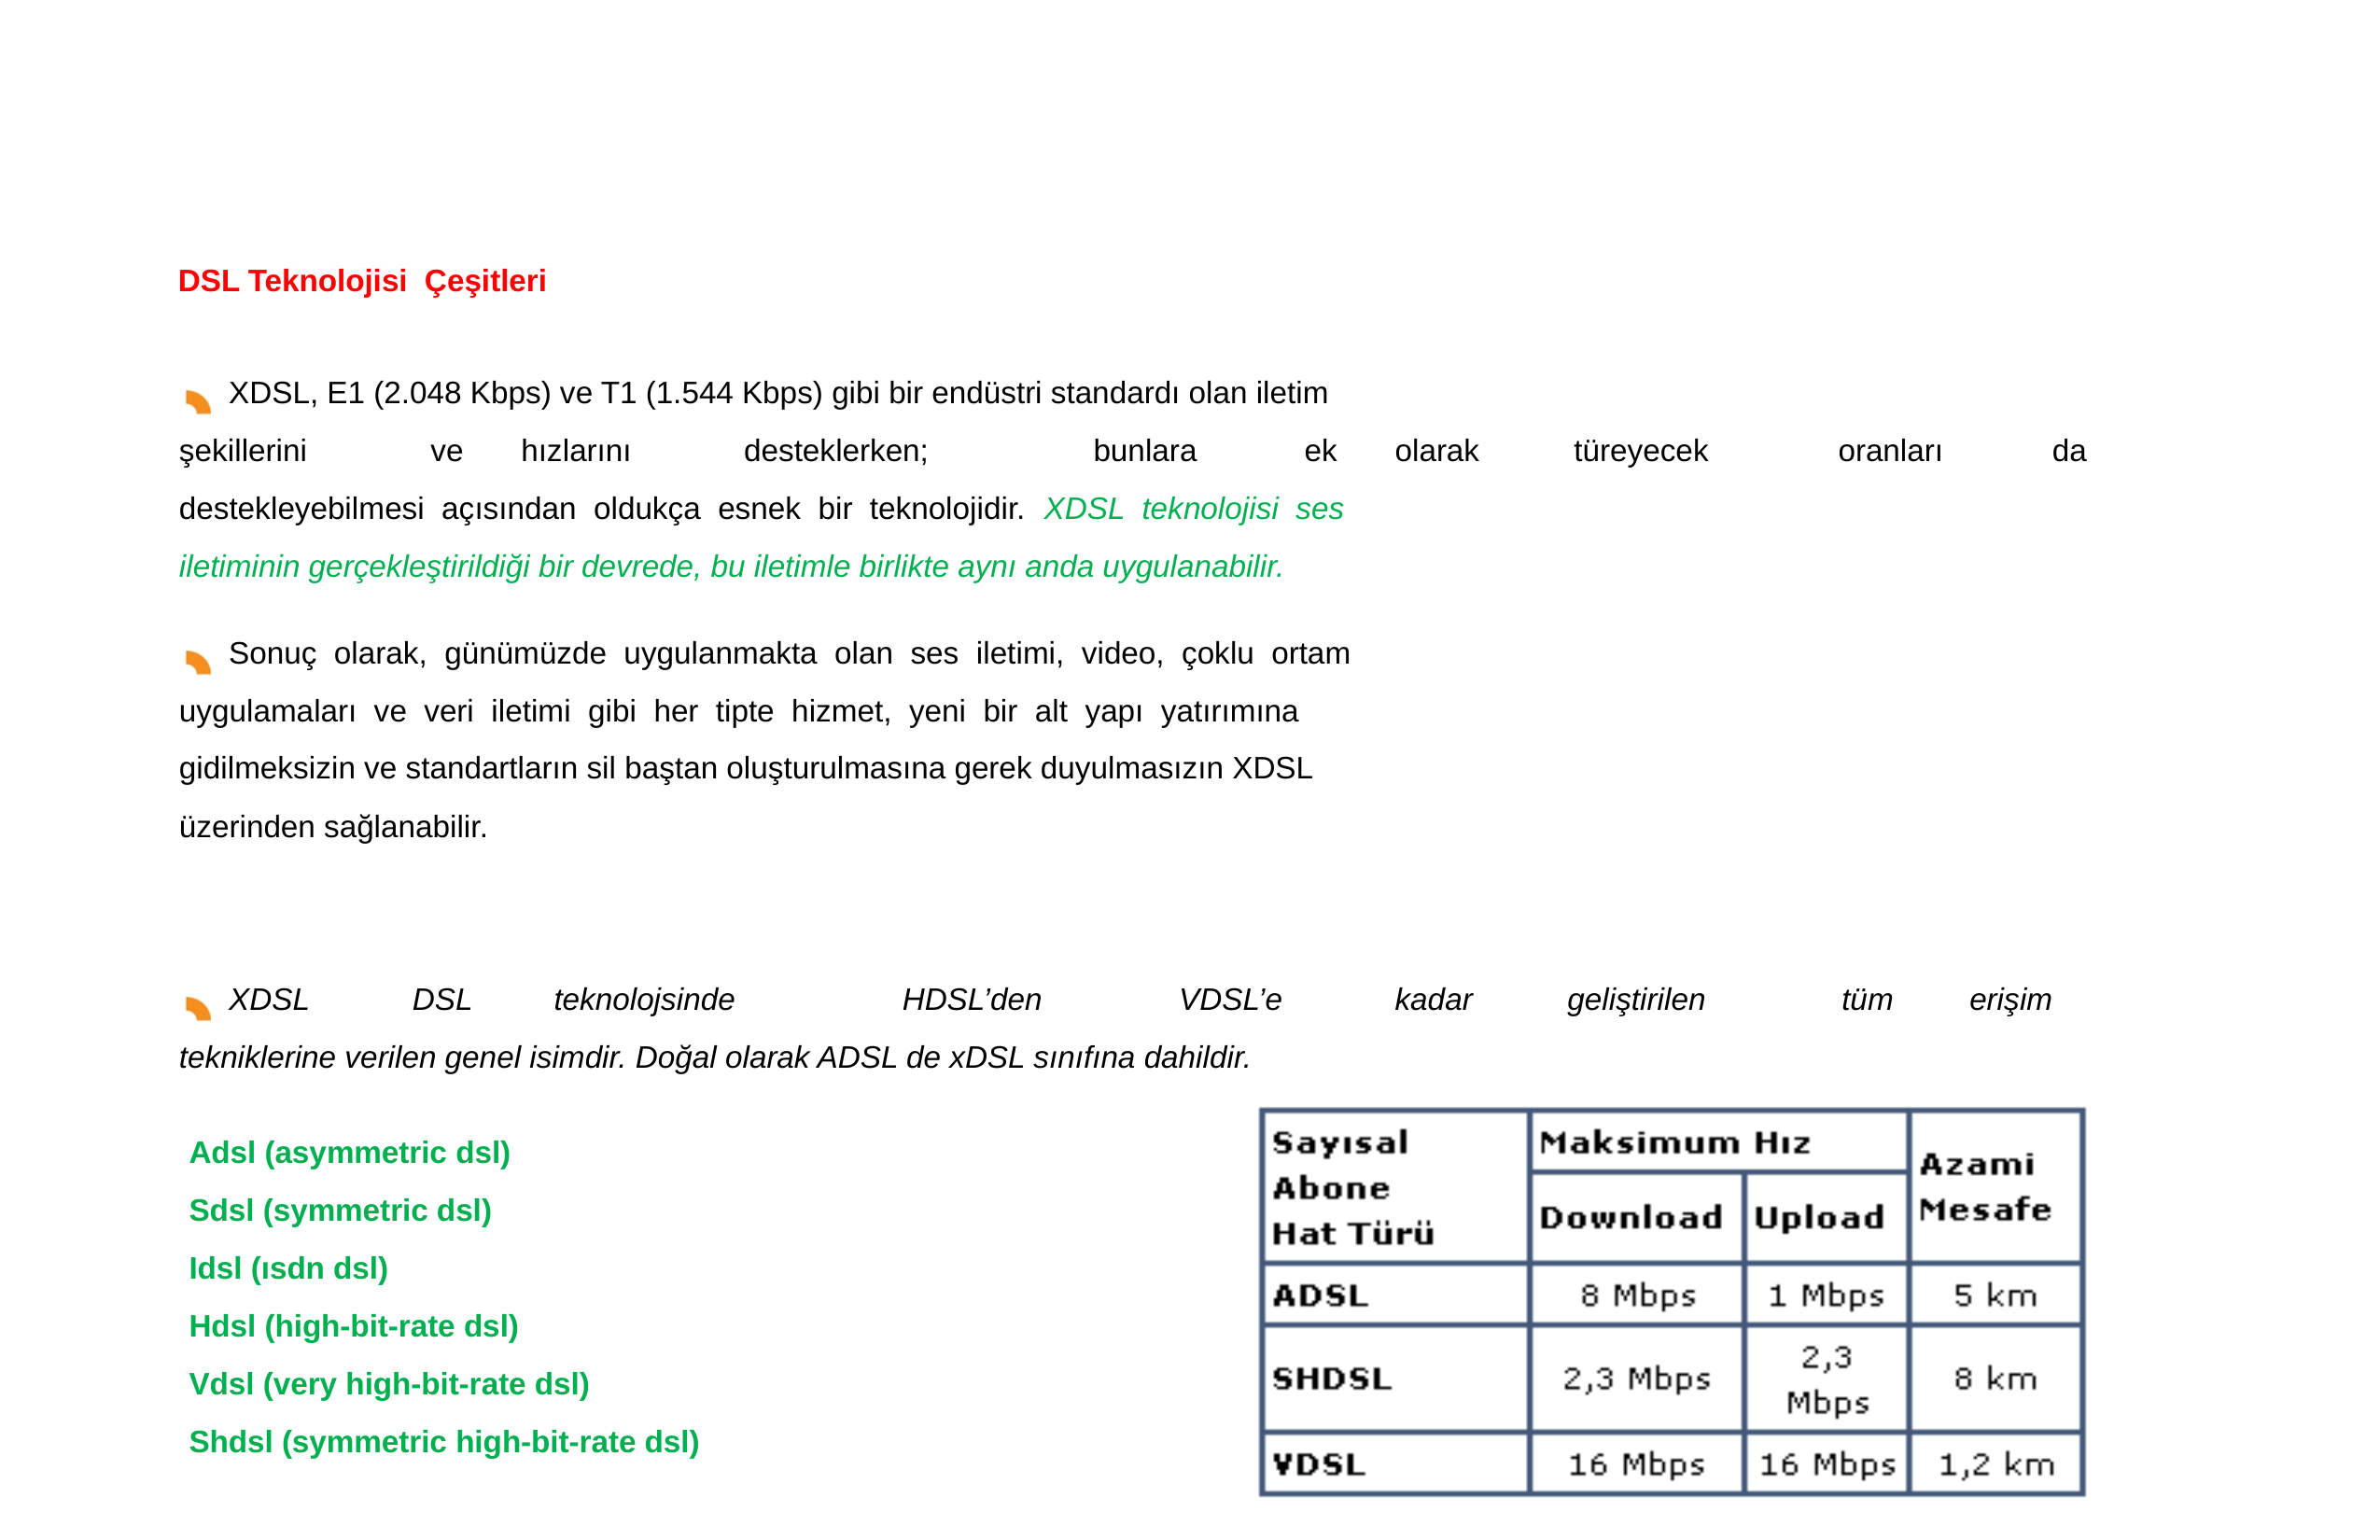

DSL Teknolojisi Çeşitleri
 XDSL, E1 (2.048 Kbps) ve T1 (1.544 Kbps) gibi bir endüstri standardı olan iletim
şekillerini
ve
hızlarını
desteklerken;
bunlara
ek
olarak
türeyecek
oranları
da
destekleyebilmesi açısından oldukça esnek bir teknolojidir. XDSL teknolojisi ses
iletiminin gerçekleştirildiği bir devrede, bu iletimle birlikte aynı anda uygulanabilir.
 Sonuç olarak, günümüzde uygulanmakta olan ses iletimi, video, çoklu ortam
uygulamaları ve veri iletimi gibi her tipte hizmet, yeni bir alt yapı yatırımına
gidilmeksizin ve standartların sil baştan oluşturulmasına gerek duyulmasızın XDSL
üzerinden sağlanabilir.
 XDSL
DSL
teknolojsinde
HDSL’den
VDSL’e
kadar
geliştirilen
tüm
erişim
tekniklerine verilen genel isimdir. Doğal olarak ADSL de xDSL sınıfına dahildir.
Adsl (asymmetric dsl)
Sdsl (symmetric dsl)
Idsl (ısdn dsl)
Hdsl (high-bit-rate dsl)
Vdsl (very high-bit-rate dsl)
Shdsl (symmetric high-bit-rate dsl)